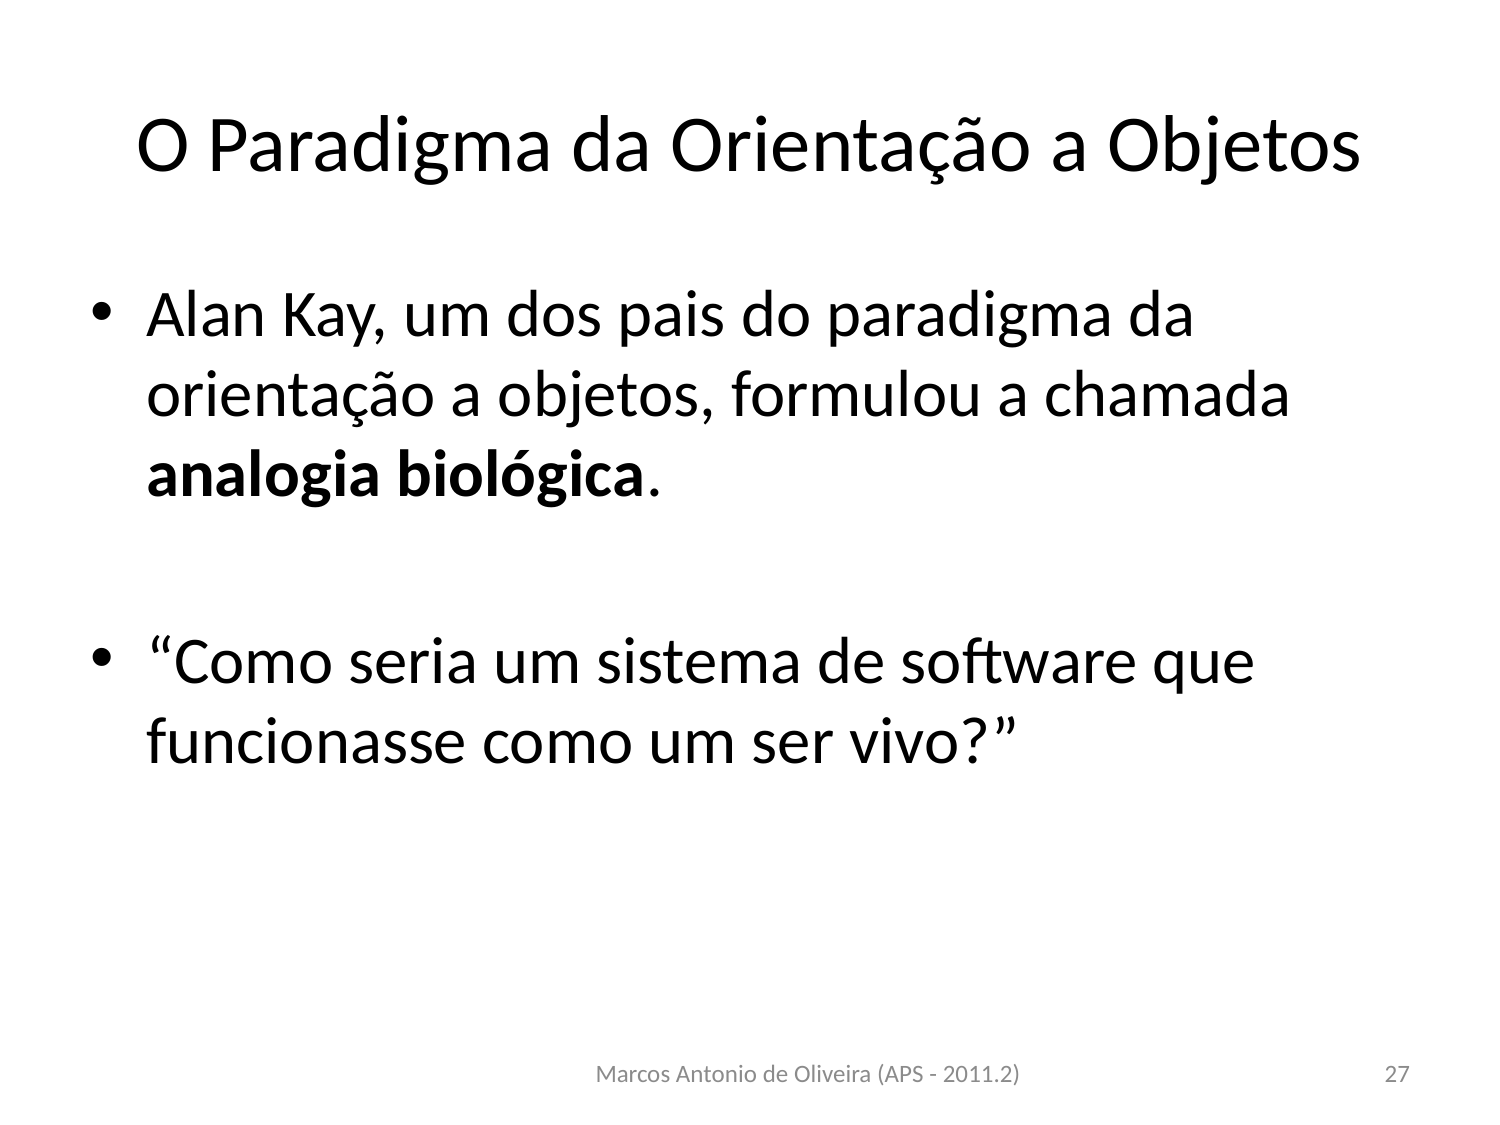

# O Paradigma da Orientação a Objetos
Alan Kay, um dos pais do paradigma da orientação a objetos, formulou a chamada analogia biológica.
“Como seria um sistema de software que funcionasse como um ser vivo?”
Marcos Antonio de Oliveira (APS - 2011.2)